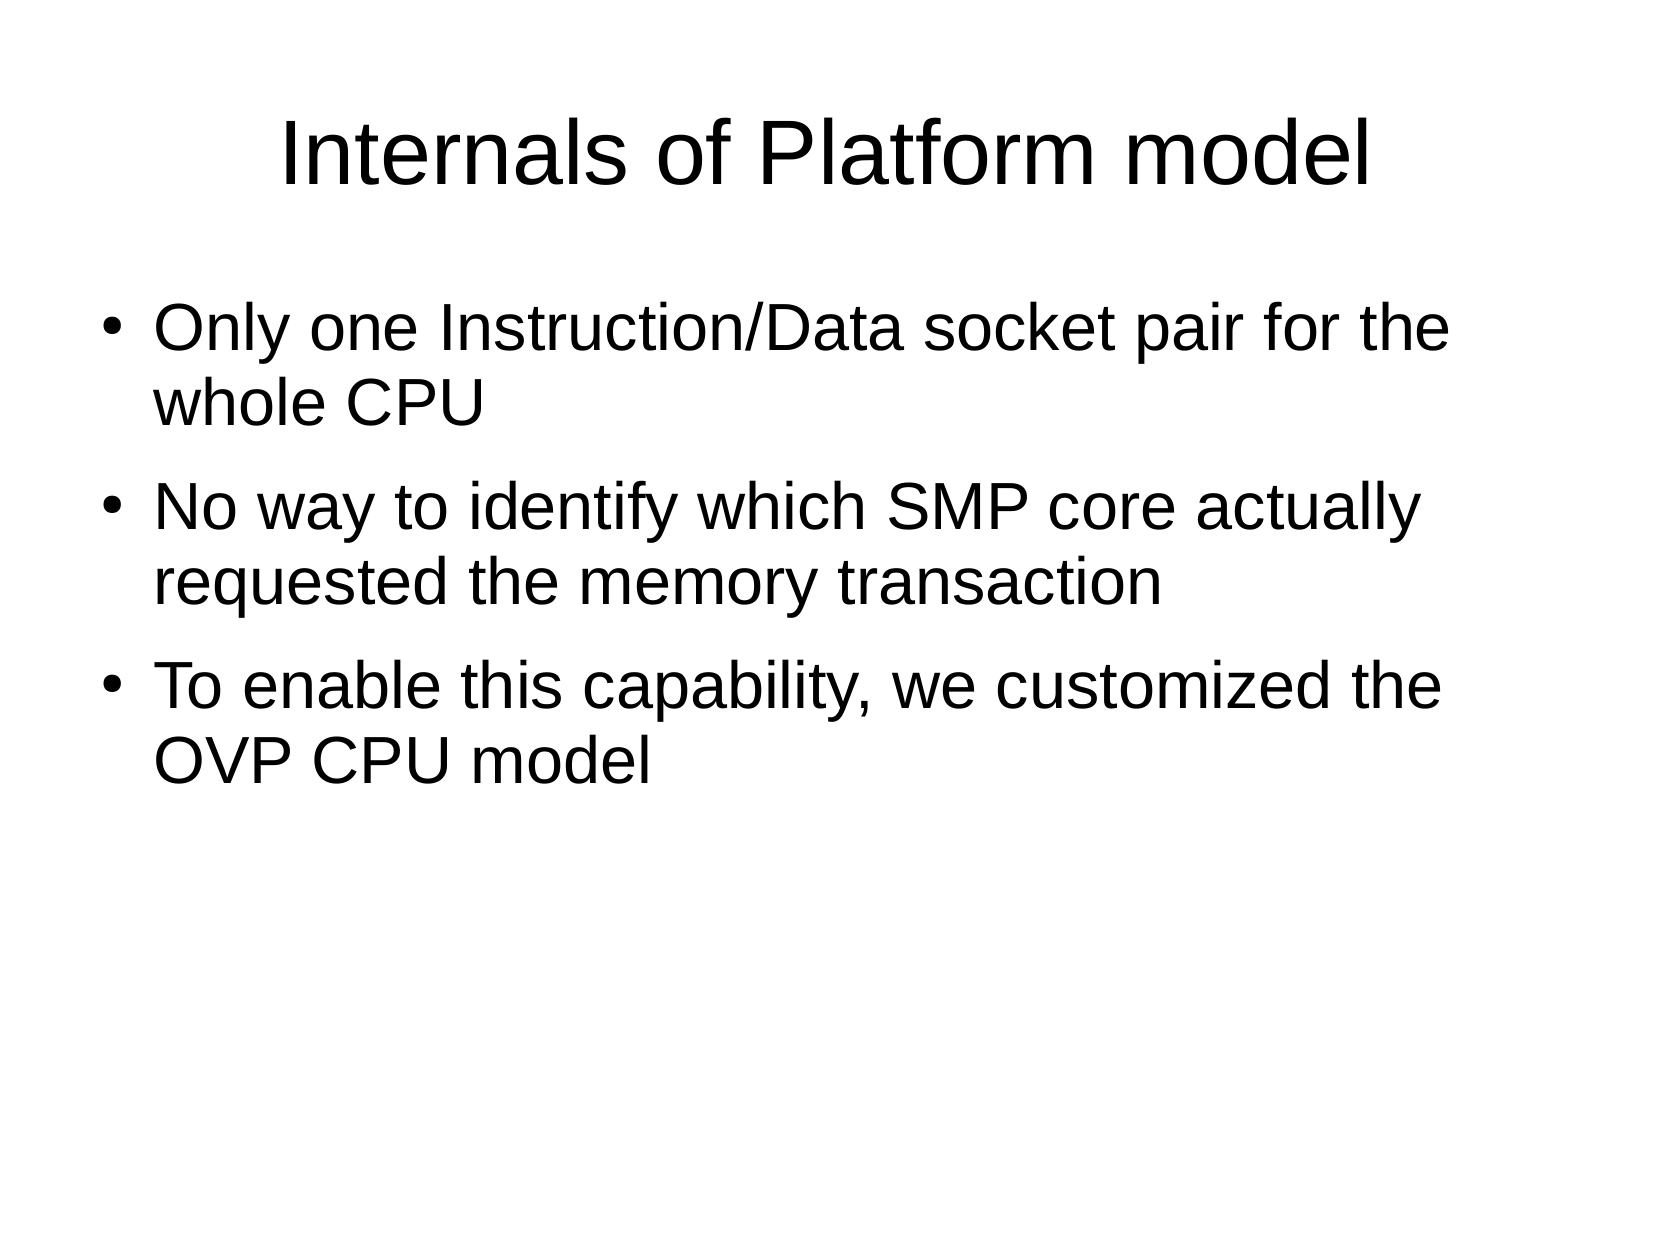

# Internals of Platform model
Only one Instruction/Data socket pair for the whole CPU
No way to identify which SMP core actually requested the memory transaction
To enable this capability, we customized the OVP CPU model